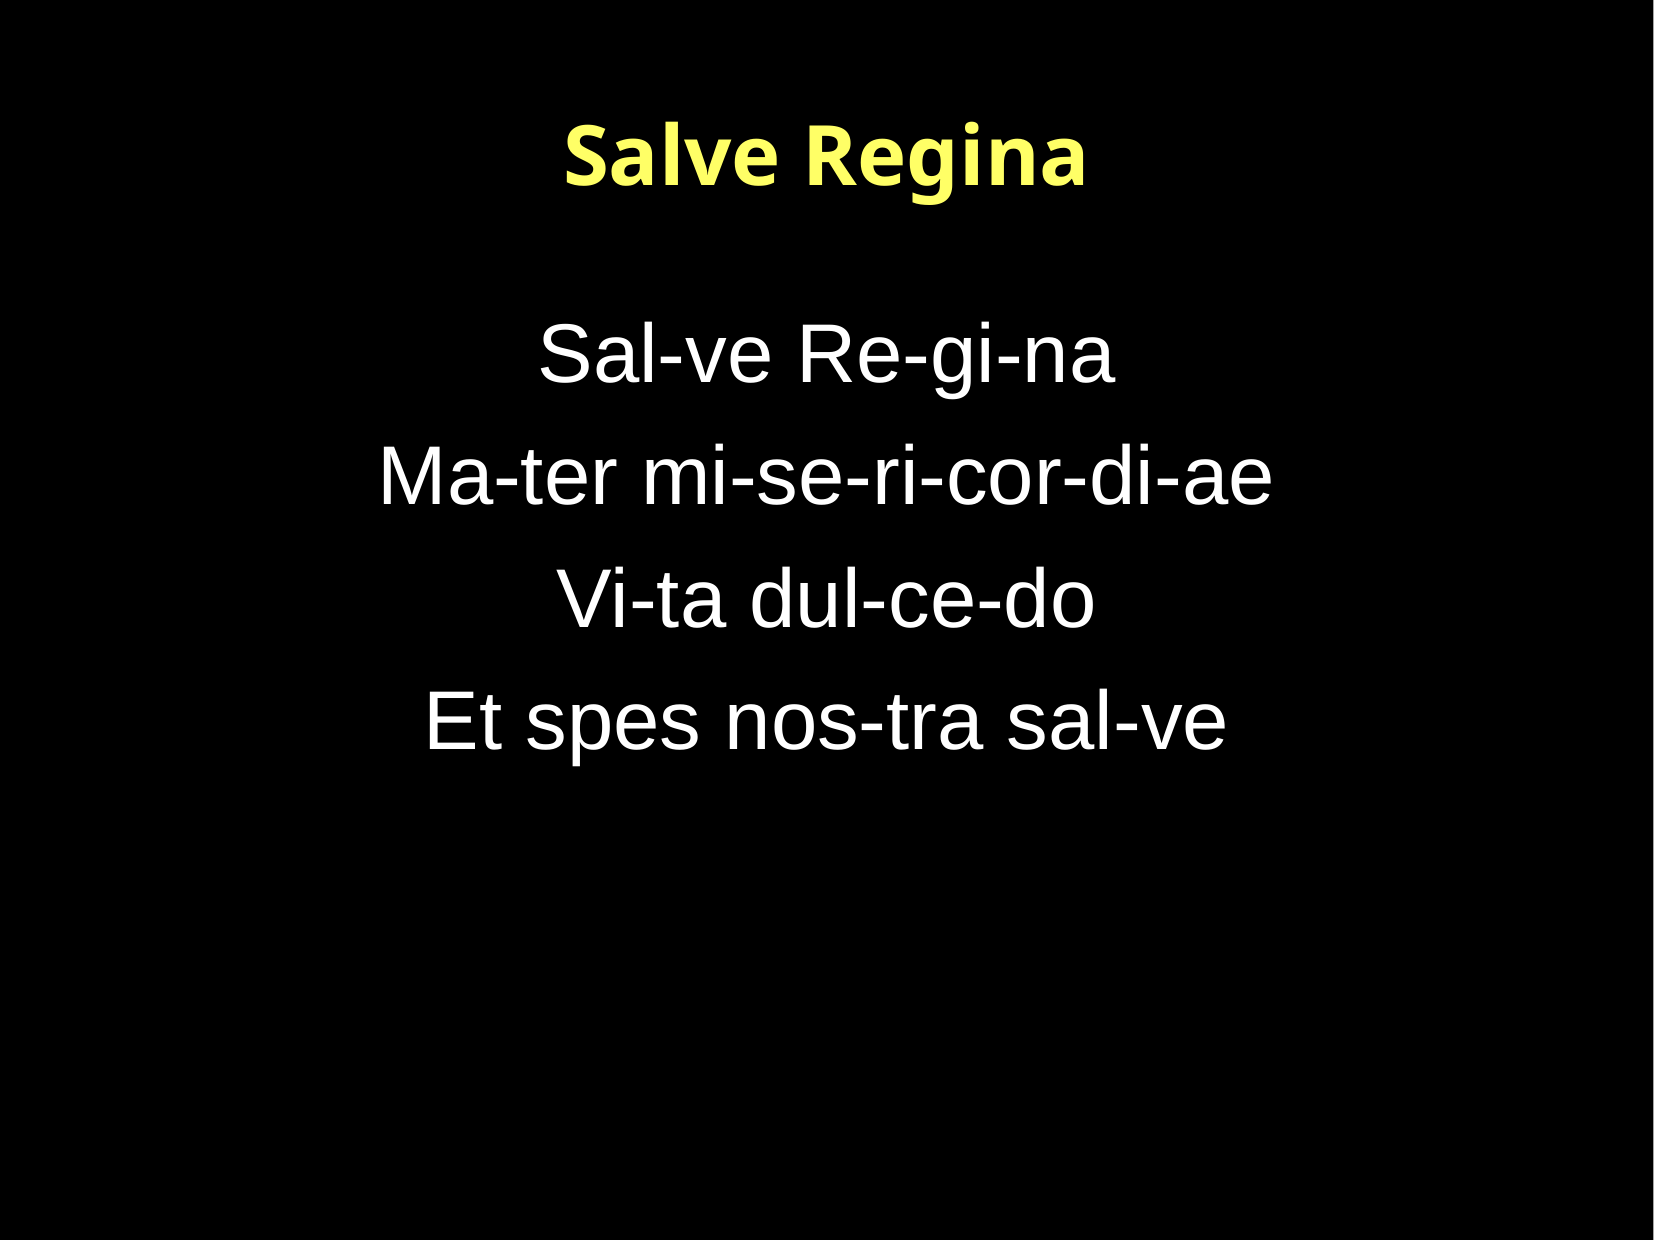

# Salve Regina
Sal-ve Re-gi-na
Ma-ter mi-se-ri-cor-di-ae
Vi-ta dul-ce-do
Et spes nos-tra sal-ve